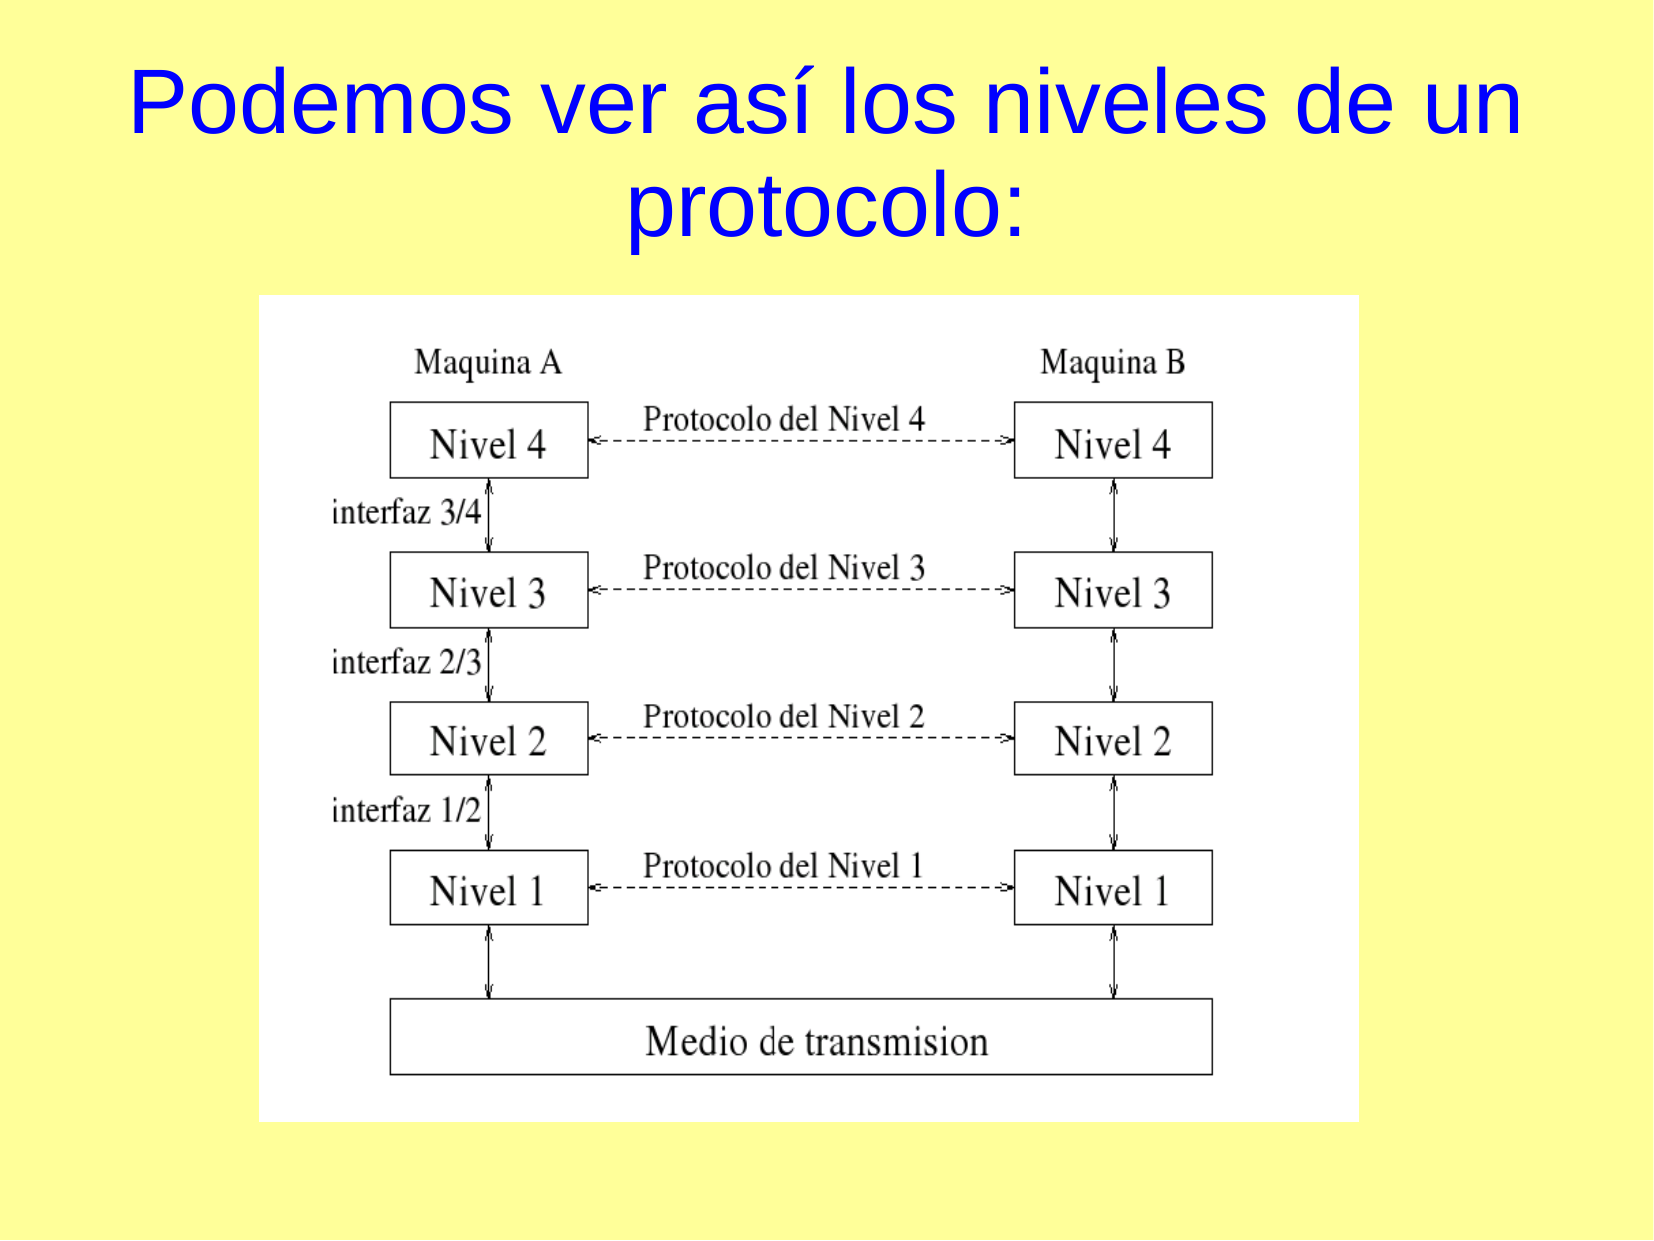

# Podemos ver así los niveles de un protocolo: